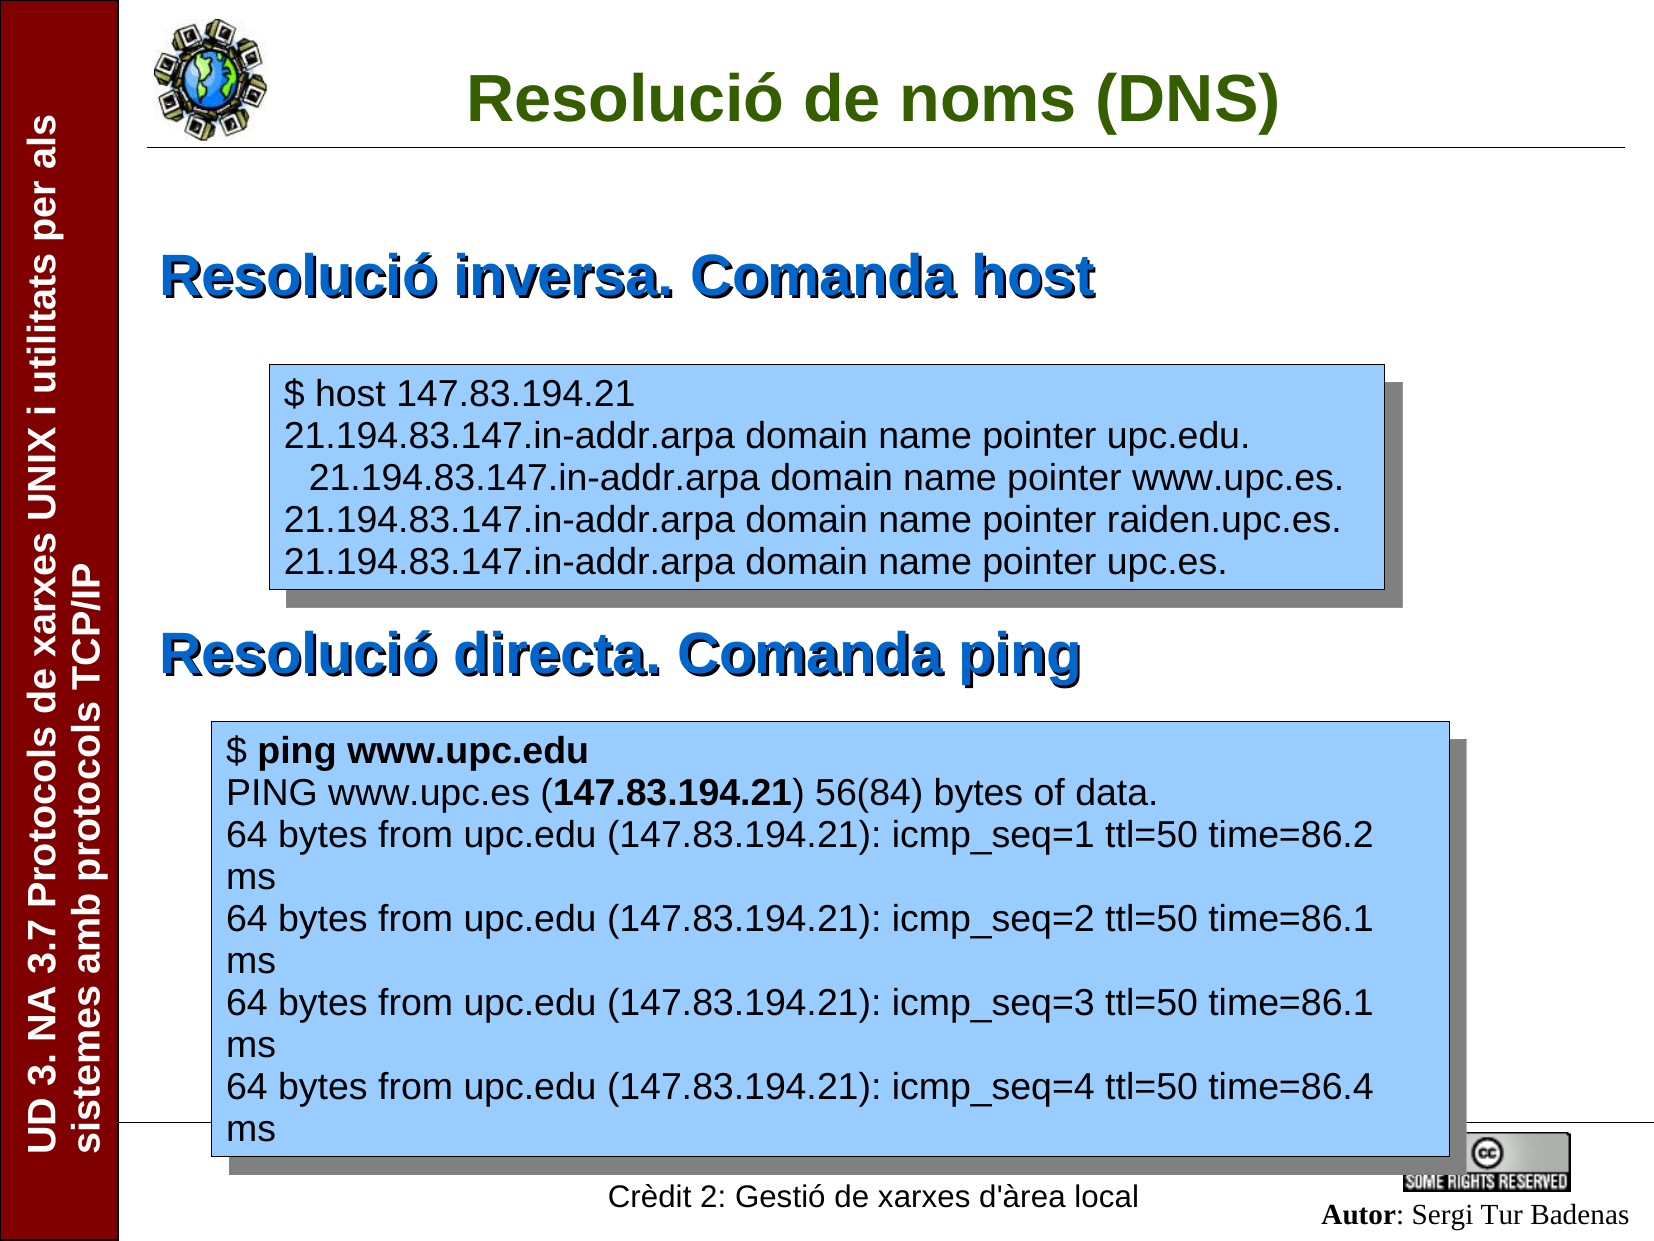

# Resolució de noms (DNS)
Resolució inversa. Comanda host
Resolució directa. Comanda ping
$ host 147.83.194.21
21.194.83.147.in-addr.arpa domain name pointer upc.edu.
21.194.83.147.in-addr.arpa domain name pointer www.upc.es.
21.194.83.147.in-addr.arpa domain name pointer raiden.upc.es.
21.194.83.147.in-addr.arpa domain name pointer upc.es.
$ ping www.upc.edu
PING www.upc.es (147.83.194.21) 56(84) bytes of data.
64 bytes from upc.edu (147.83.194.21): icmp_seq=1 ttl=50 time=86.2 ms
64 bytes from upc.edu (147.83.194.21): icmp_seq=2 ttl=50 time=86.1 ms
64 bytes from upc.edu (147.83.194.21): icmp_seq=3 ttl=50 time=86.1 ms
64 bytes from upc.edu (147.83.194.21): icmp_seq=4 ttl=50 time=86.4 ms